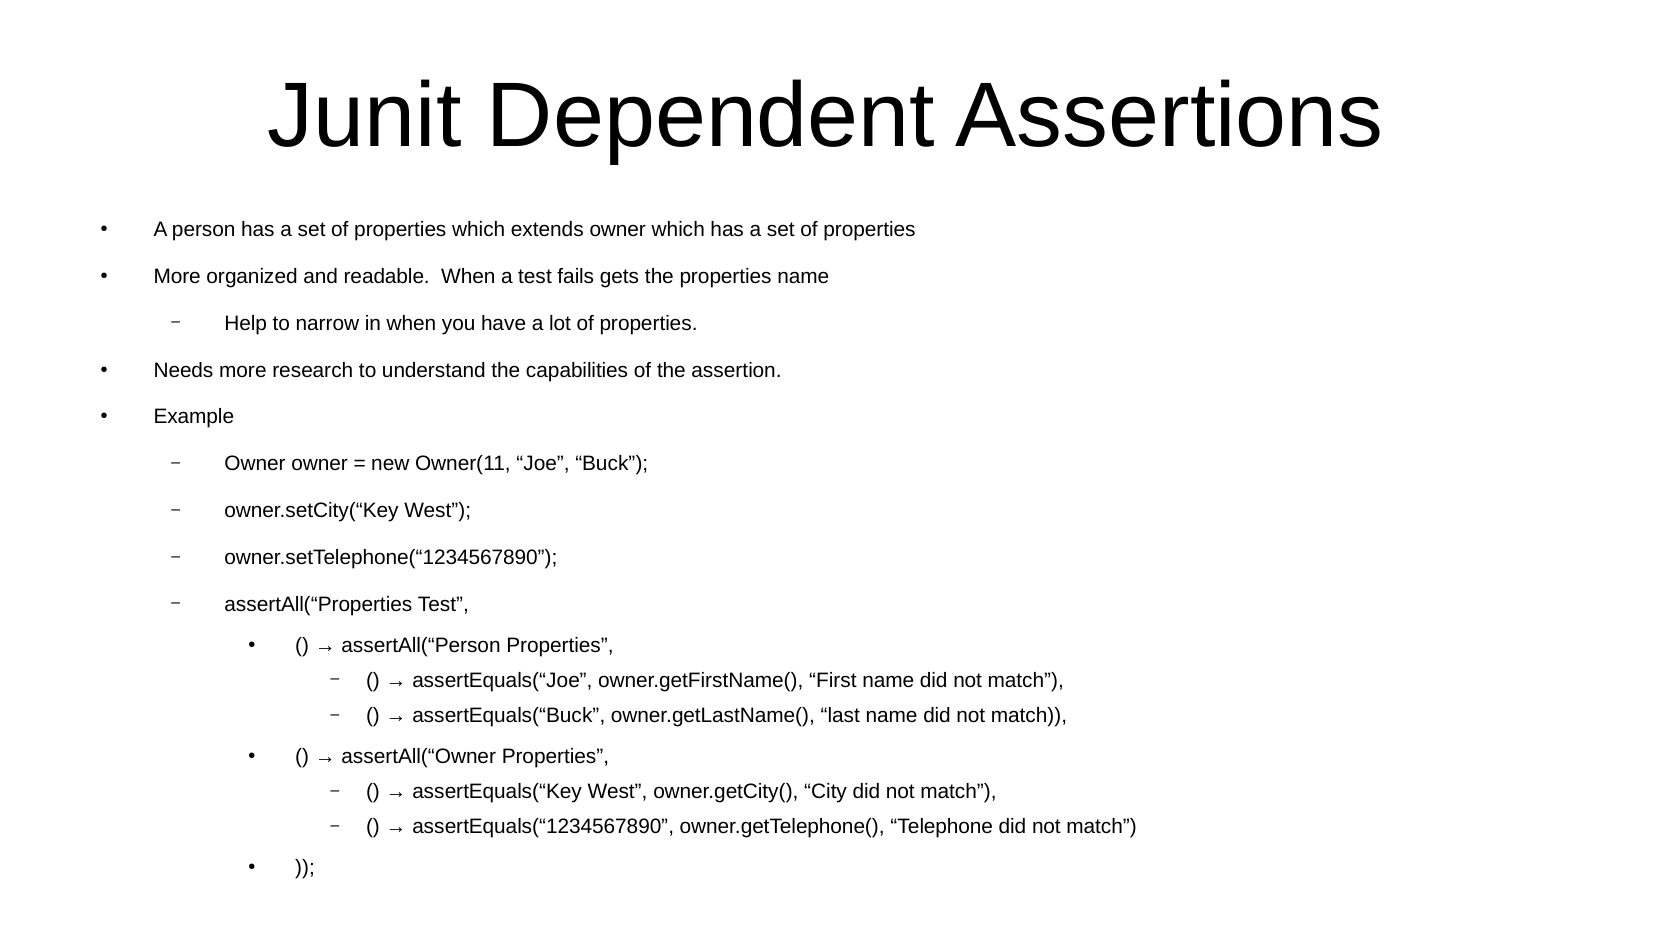

# Junit Dependent Assertions
A person has a set of properties which extends owner which has a set of properties
More organized and readable. When a test fails gets the properties name
Help to narrow in when you have a lot of properties.
Needs more research to understand the capabilities of the assertion.
Example
Owner owner = new Owner(11, “Joe”, “Buck”);
owner.setCity(“Key West”);
owner.setTelephone(“1234567890”);
assertAll(“Properties Test”,
() → assertAll(“Person Properties”,
() → assertEquals(“Joe”, owner.getFirstName(), “First name did not match”),
() → assertEquals(“Buck”, owner.getLastName(), “last name did not match)),
() → assertAll(“Owner Properties”,
() → assertEquals(“Key West”, owner.getCity(), “City did not match”),
() → assertEquals(“1234567890”, owner.getTelephone(), “Telephone did not match”)
));